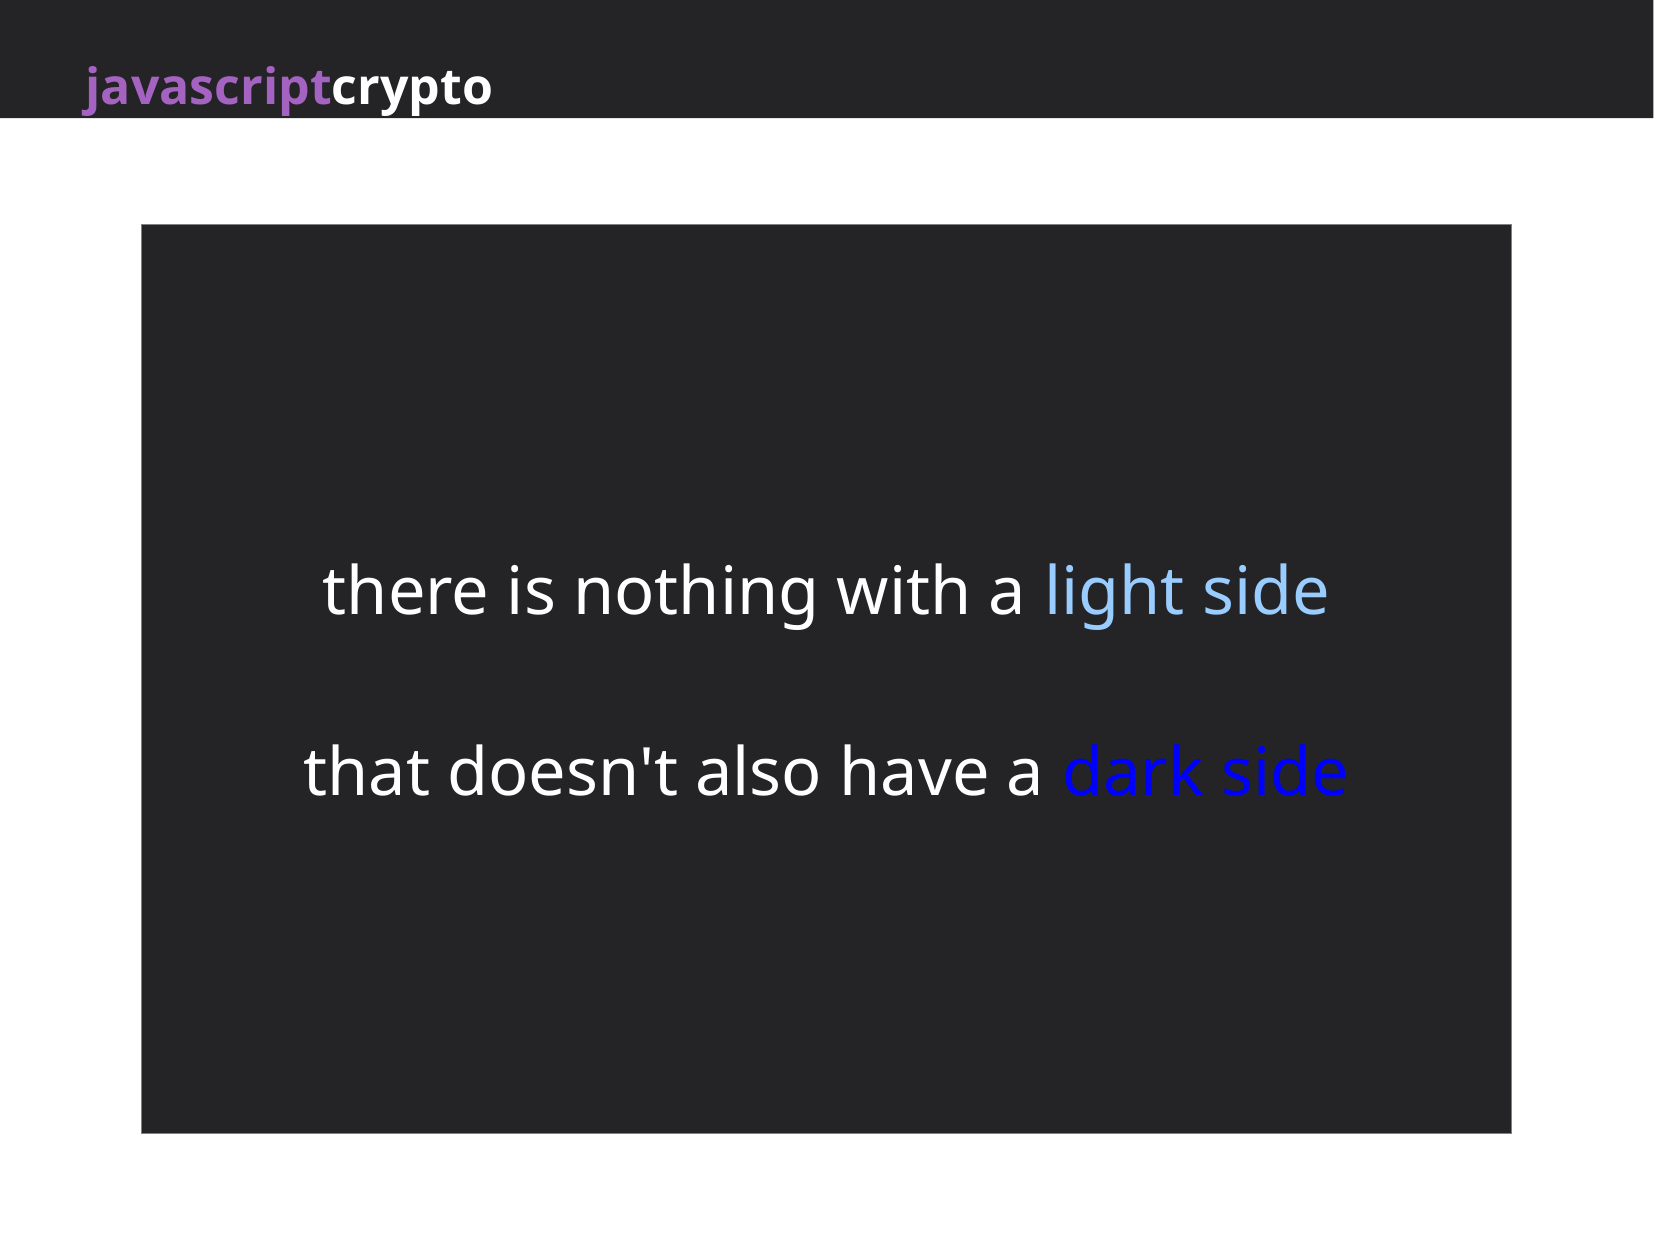

javascriptcrypto
there is nothing with a light side
that doesn't also have a dark side
encrypt shit